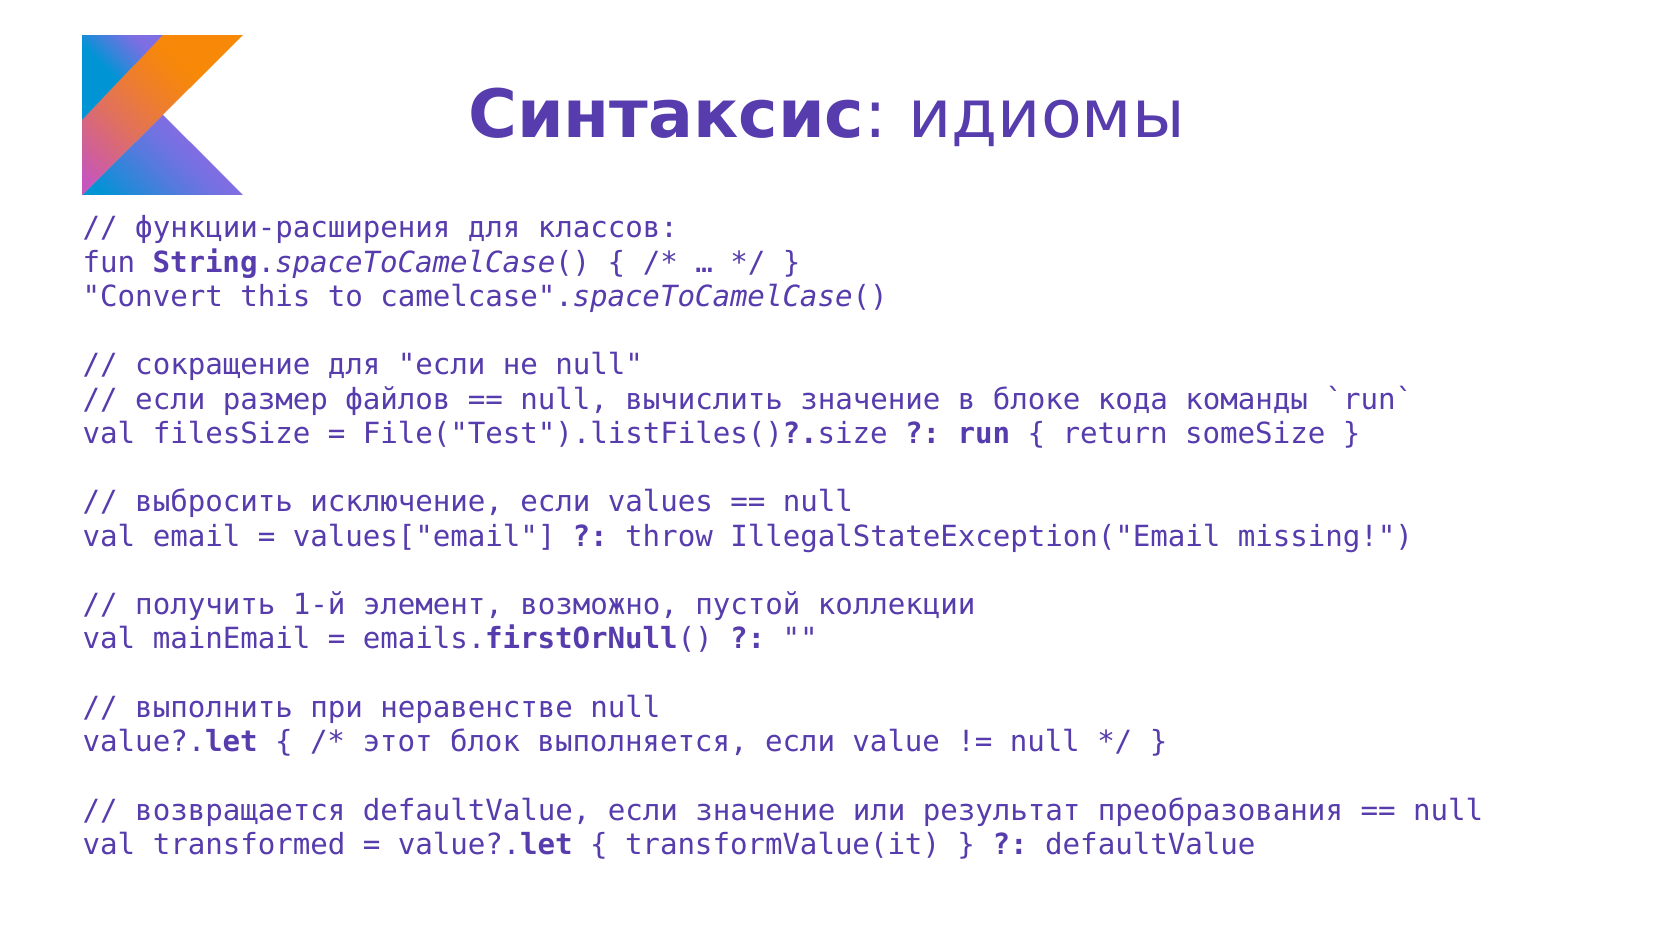

# Синтаксис: идиомы
// функции-расширения для классов:
fun String.spaceToCamelCase() { /* … */ }
"Convert this to camelcase".spaceToCamelCase()
// сокращение для "если не null"
// если размер файлов == null, вычислить значение в блоке кода команды `run`
val filesSize = File("Test").listFiles()?.size ?: run { return someSize }
// выбросить исключение, если values == null
val email = values["email"] ?: throw IllegalStateException("Email missing!")
// получить 1-й элемент, возможно, пустой коллекции
val mainEmail = emails.firstOrNull() ?: ""
// выполнить при неравенстве null
value?.let { /* этот блок выполняется, если value != null */ }
// возвращается defaultValue, если значение или результат преобразования == null
val transformed = value?.let { transformValue(it) } ?: defaultValue